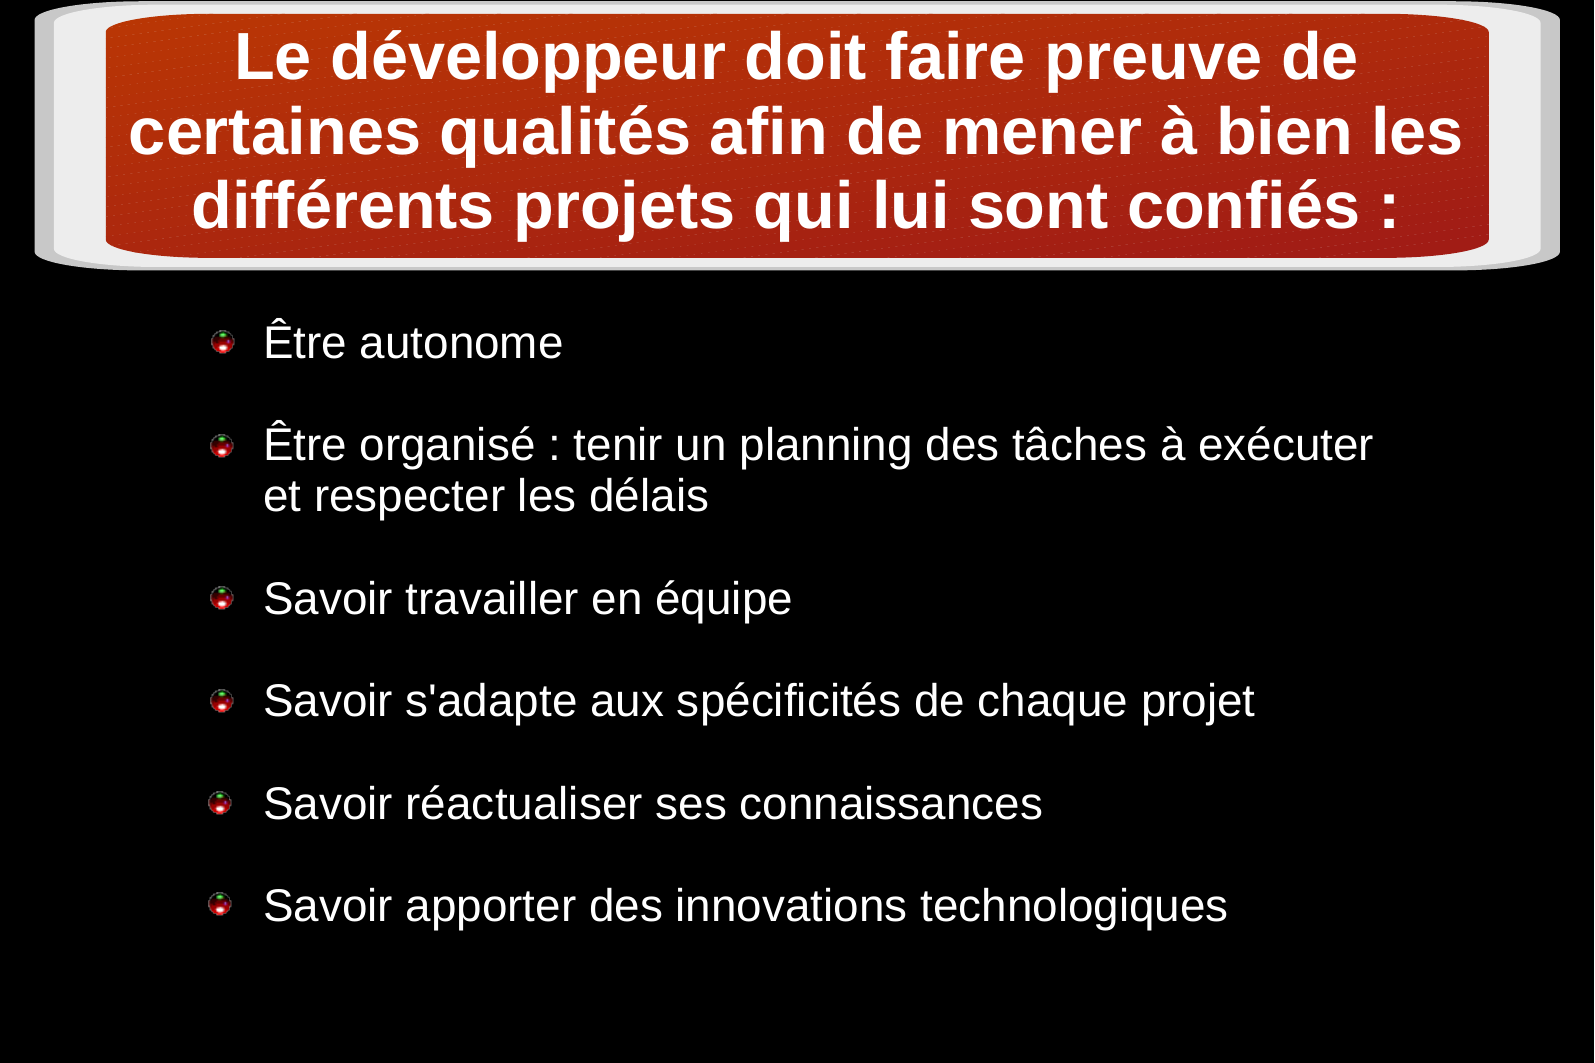

# Le développeur doit faire preuve de certaines qualités afin de mener à bien les différents projets qui lui sont confiés :
Être autonome
Être organisé : tenir un planning des tâches à exécuter et respecter les délais
Savoir travailler en équipe
Savoir s'adapte aux spécificités de chaque projet
Savoir réactualiser ses connaissances
Savoir apporter des innovations technologiques